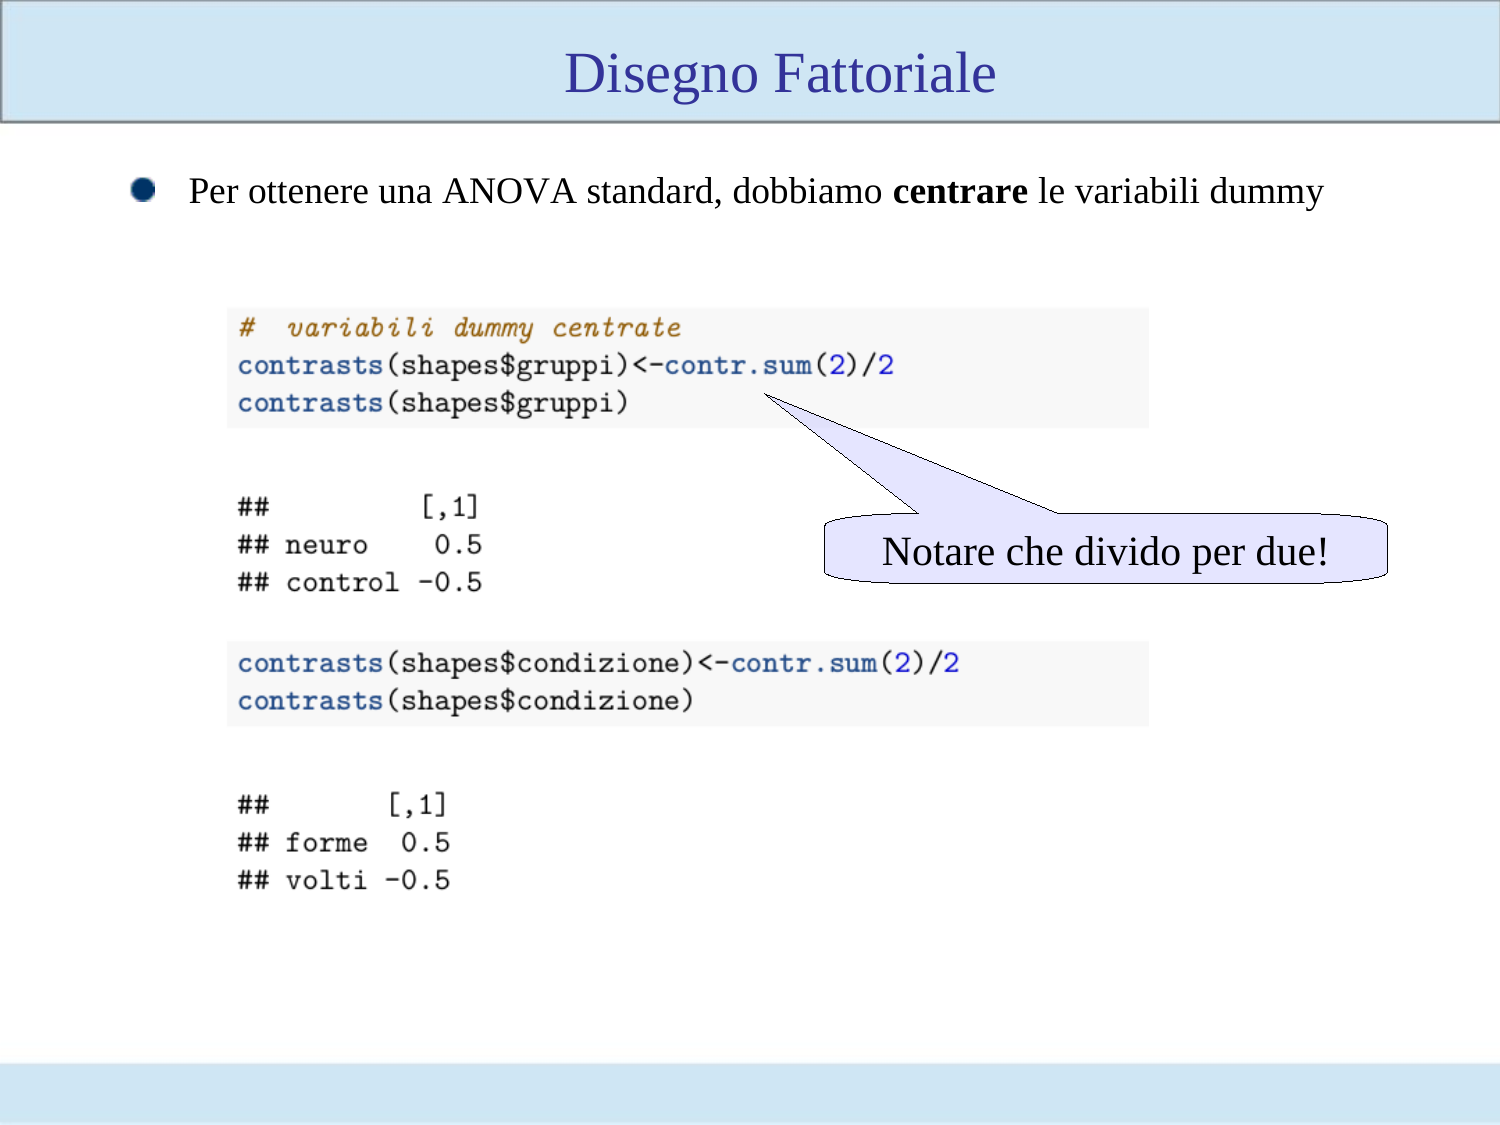

# Disegno Fattoriale
Per ottenere una ANOVA standard, dobbiamo centrare le variabili dummy
Notare che divido per due!